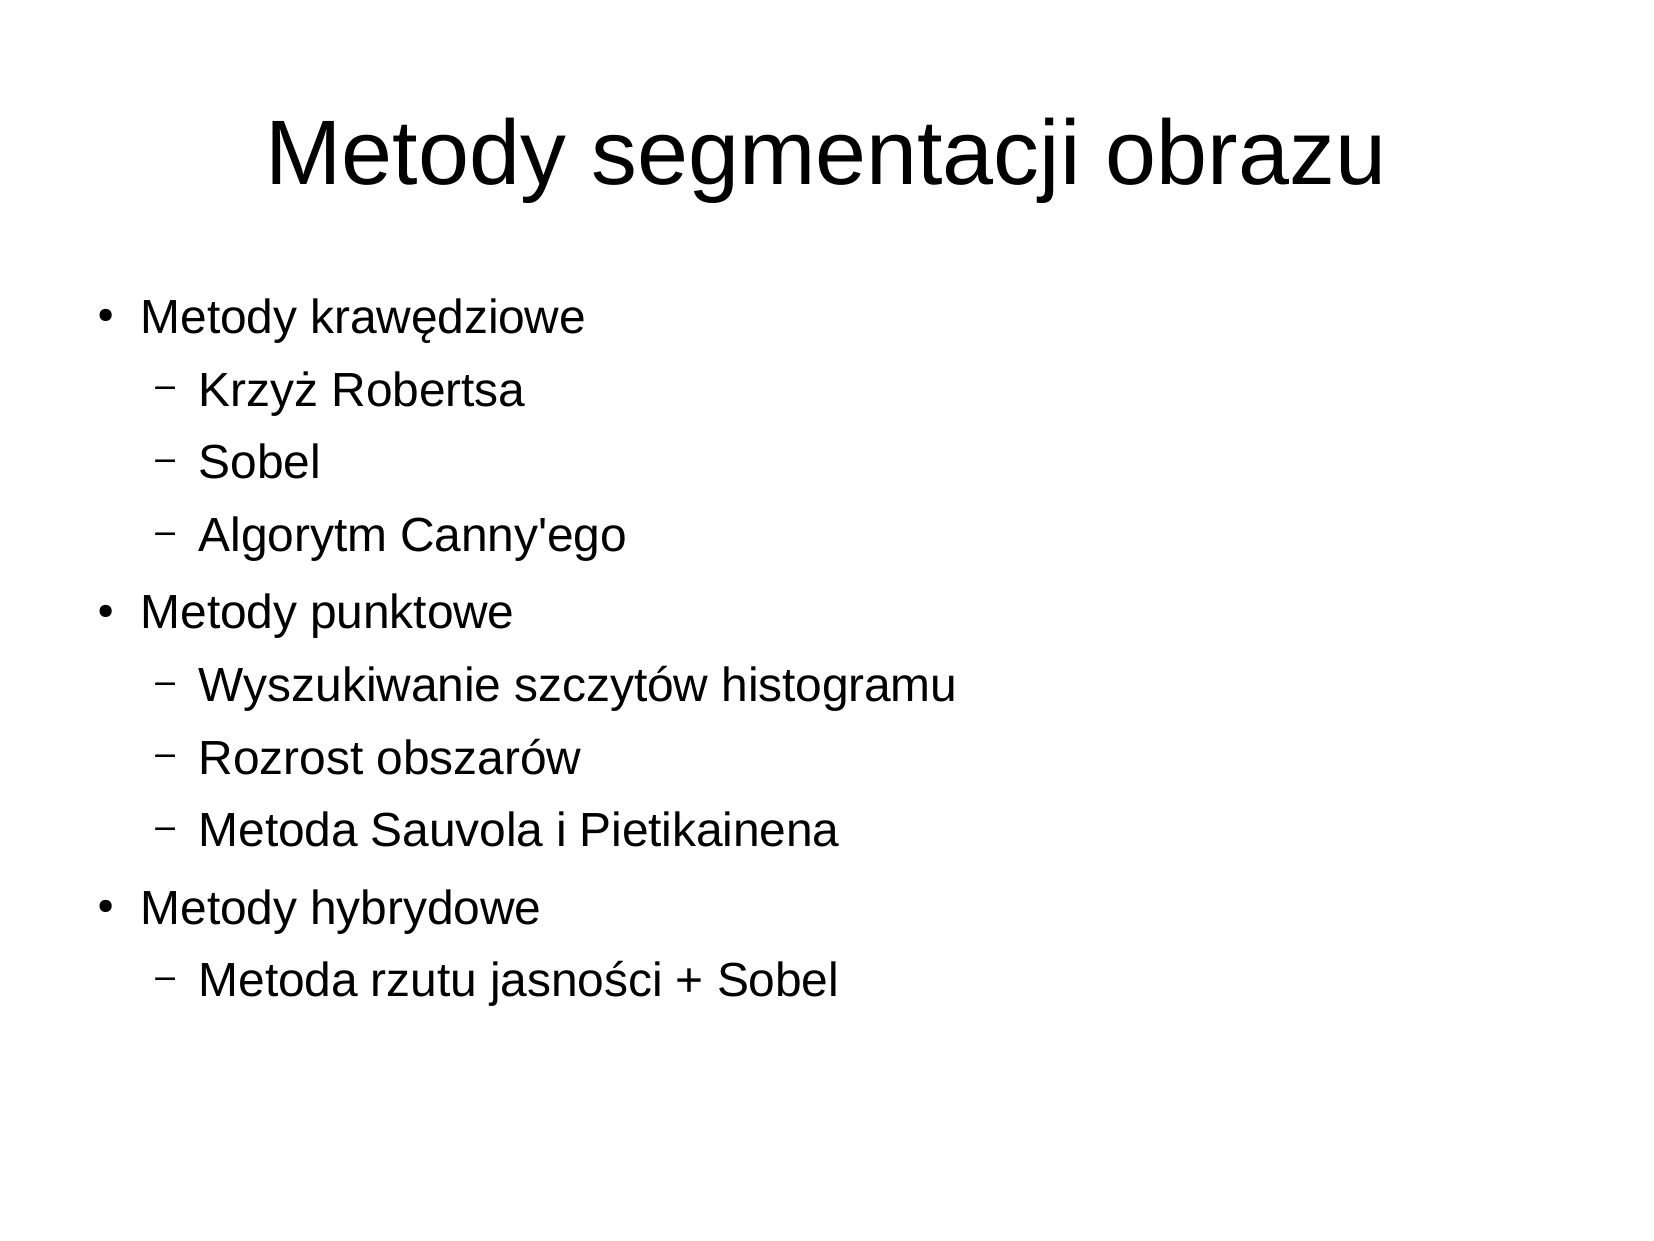

# Metody segmentacji obrazu
Metody krawędziowe
Krzyż Robertsa
Sobel
Algorytm Canny'ego
Metody punktowe
Wyszukiwanie szczytów histogramu
Rozrost obszarów
Metoda Sauvola i Pietikainena
Metody hybrydowe
Metoda rzutu jasności + Sobel